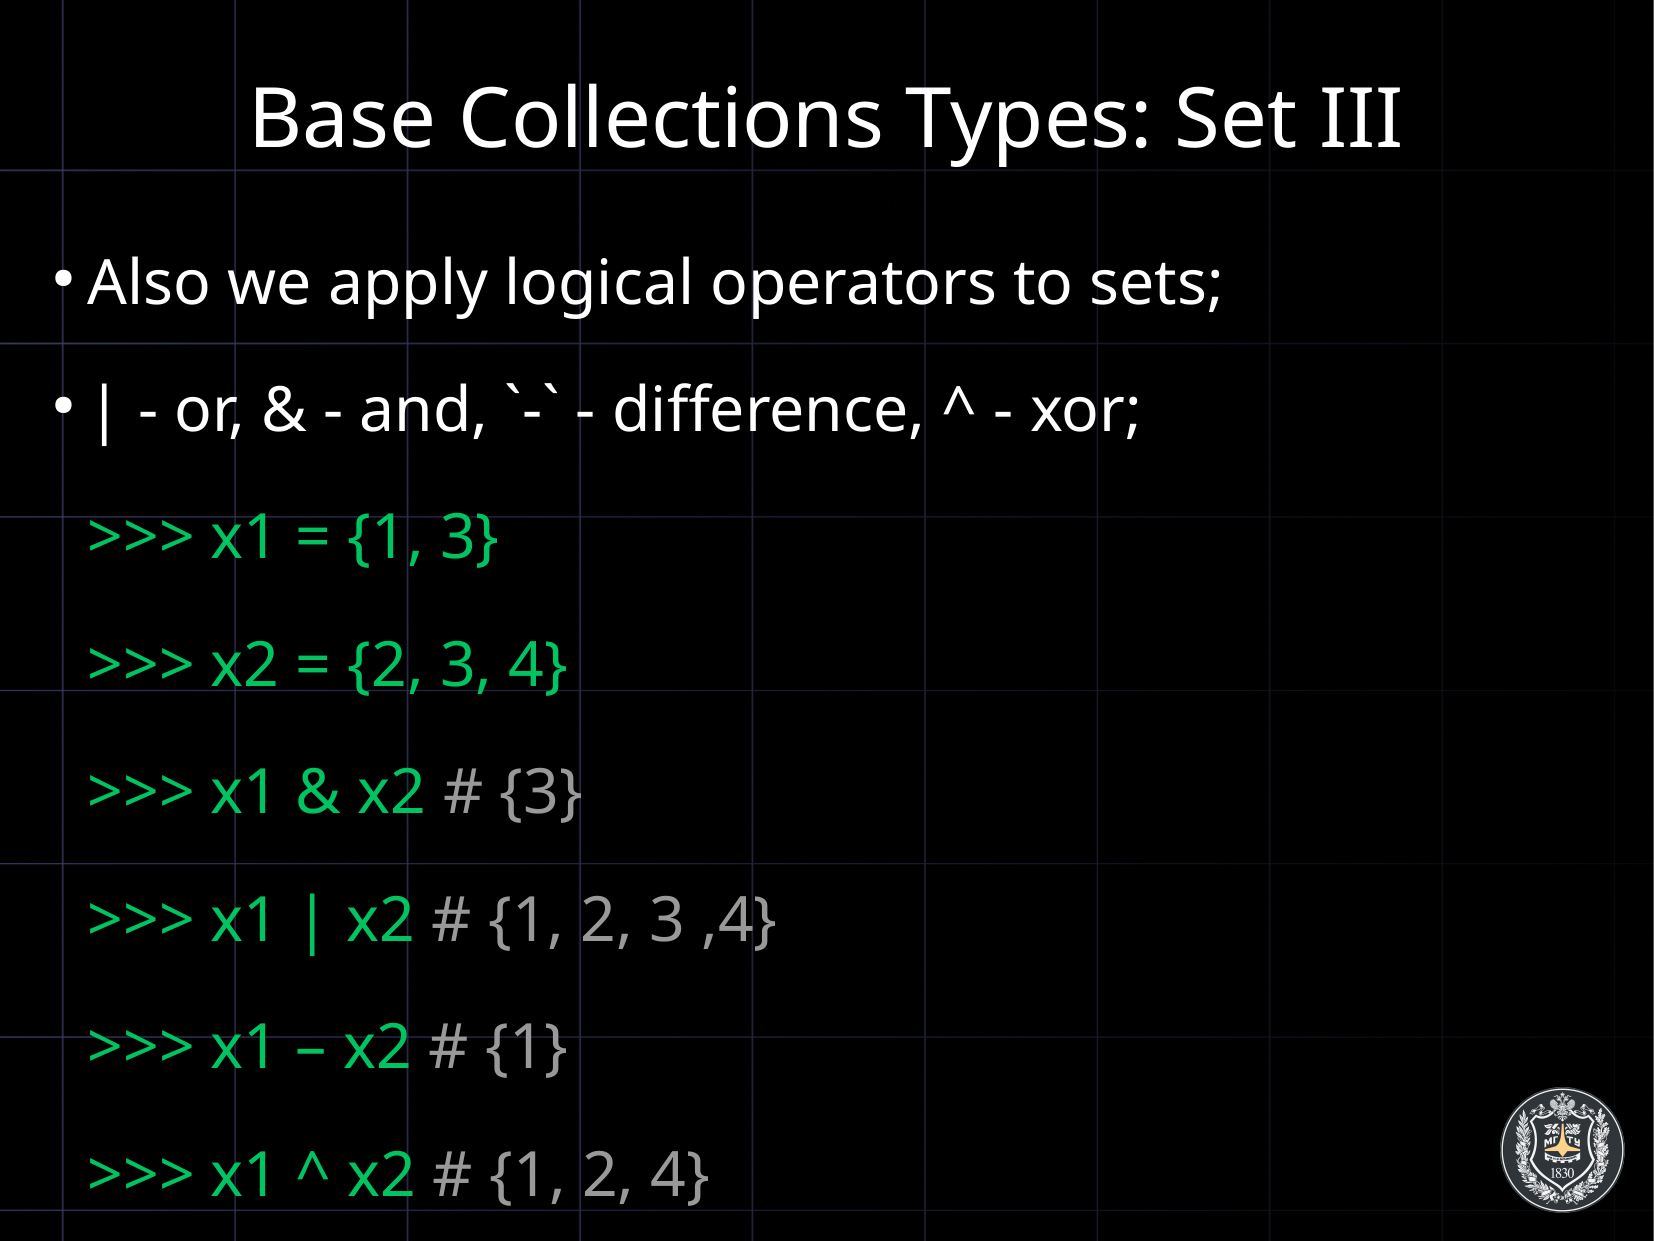

# Base Collections Types: Set III
Also we apply logical operators to sets;
| - or, & - and, `-` - difference, ^ - xor;
>>> x1 = {1, 3}
>>> x2 = {2, 3, 4}
>>> x1 & x2 # {3}
>>> x1 | x2 # {1, 2, 3 ,4}
>>> x1 – x2 # {1}
>>> x1 ^ x2 # {1, 2, 4}